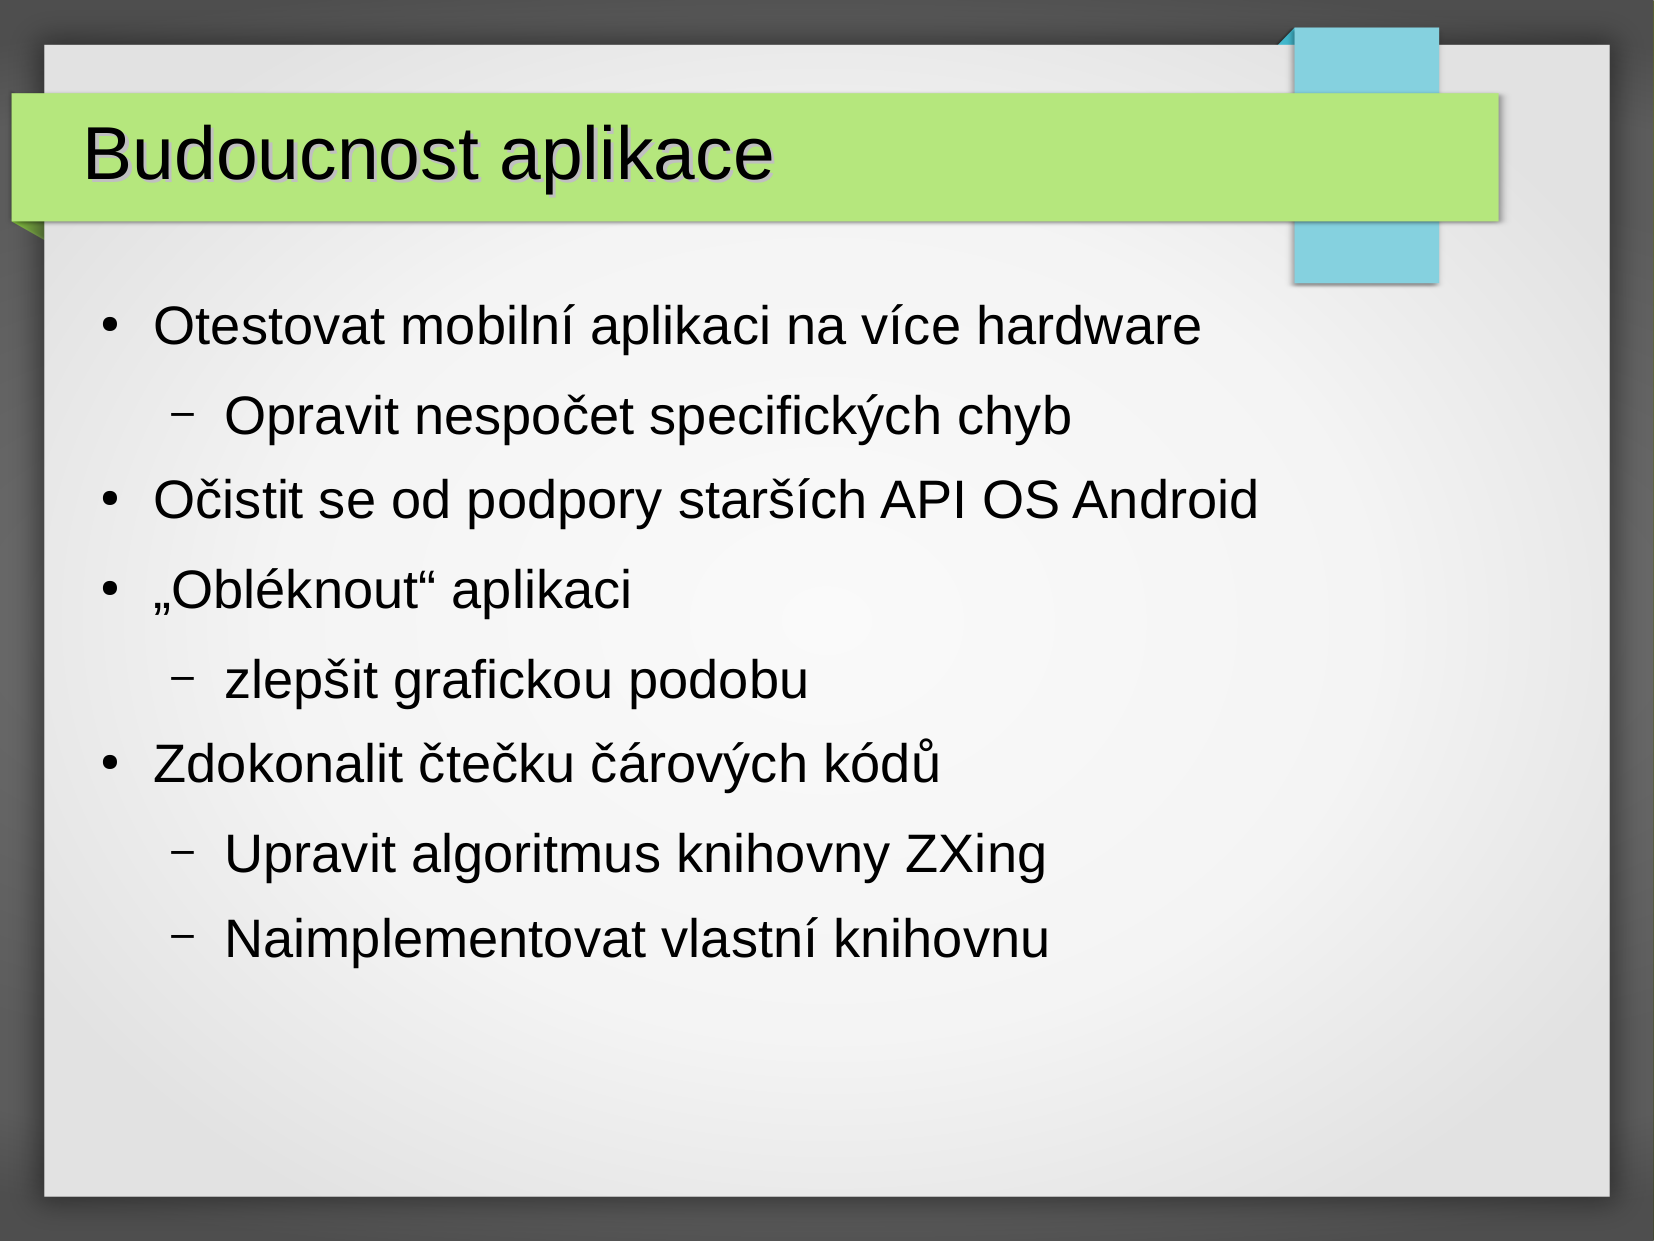

# Budoucnost aplikace
Otestovat mobilní aplikaci na více hardware
Opravit nespočet specifických chyb
Očistit se od podpory starších API OS Android
„Obléknout“ aplikaci
zlepšit grafickou podobu
Zdokonalit čtečku čárových kódů
Upravit algoritmus knihovny ZXing
Naimplementovat vlastní knihovnu